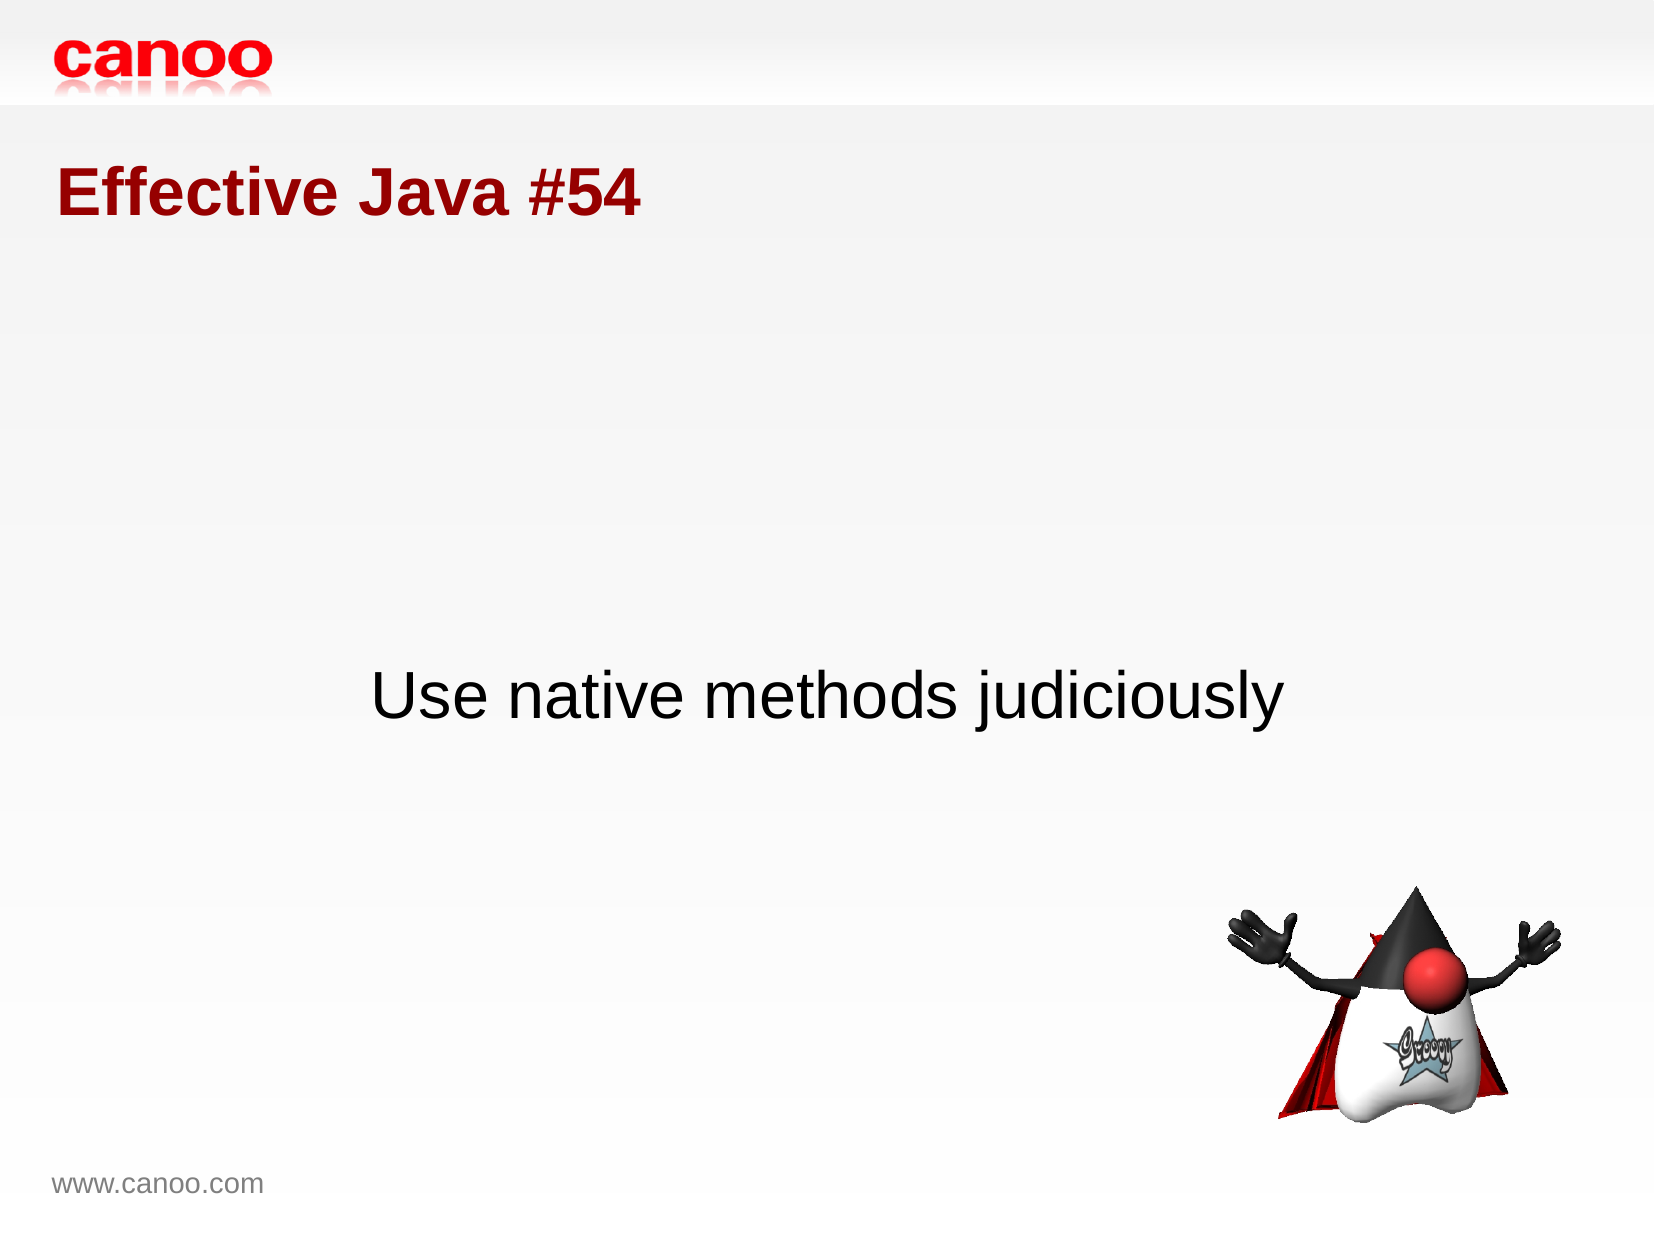

# Effective Java #54
Use native methods judiciously